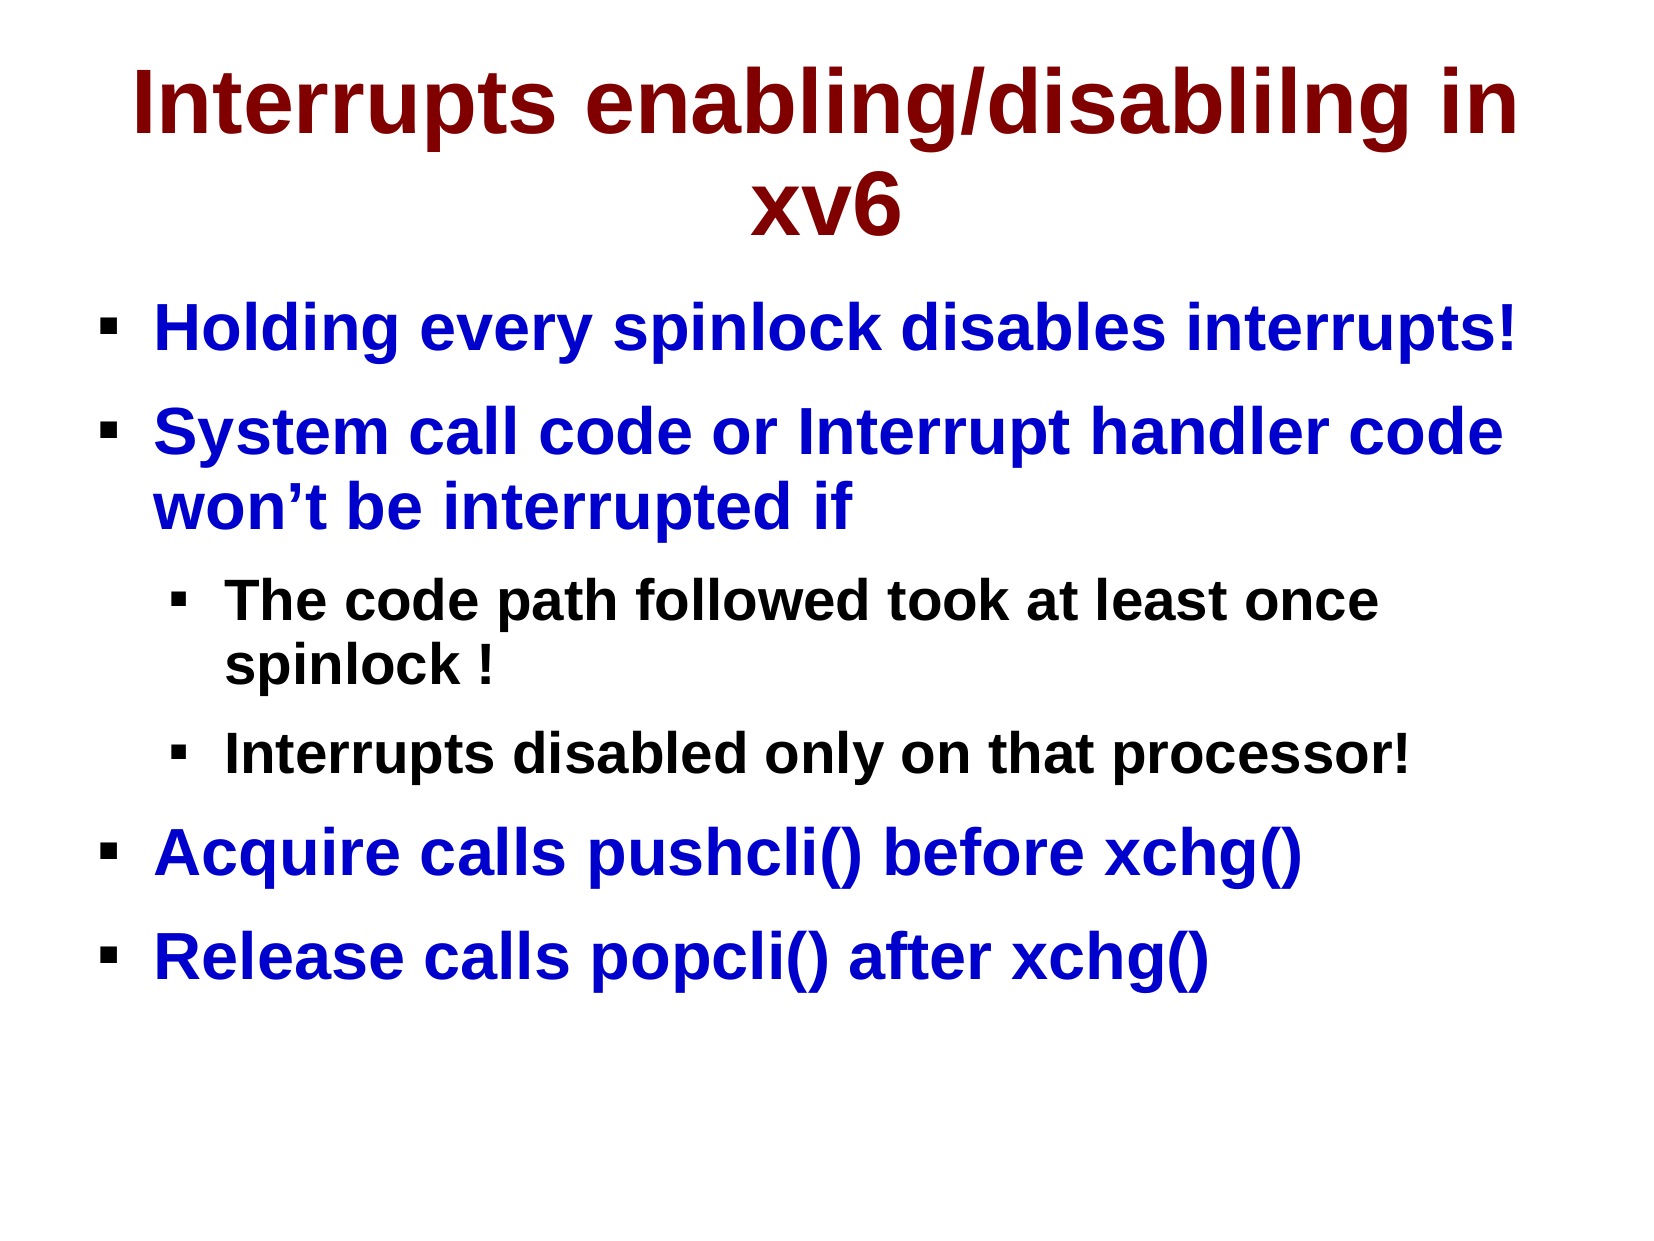

# Interrupts enabling/disablilng in xv6
Holding every spinlock disables interrupts!
System call code or Interrupt handler code won’t be interrupted if
The code path followed took at least once spinlock !
Interrupts disabled only on that processor!
Acquire calls pushcli() before xchg()
Release calls popcli() after xchg()